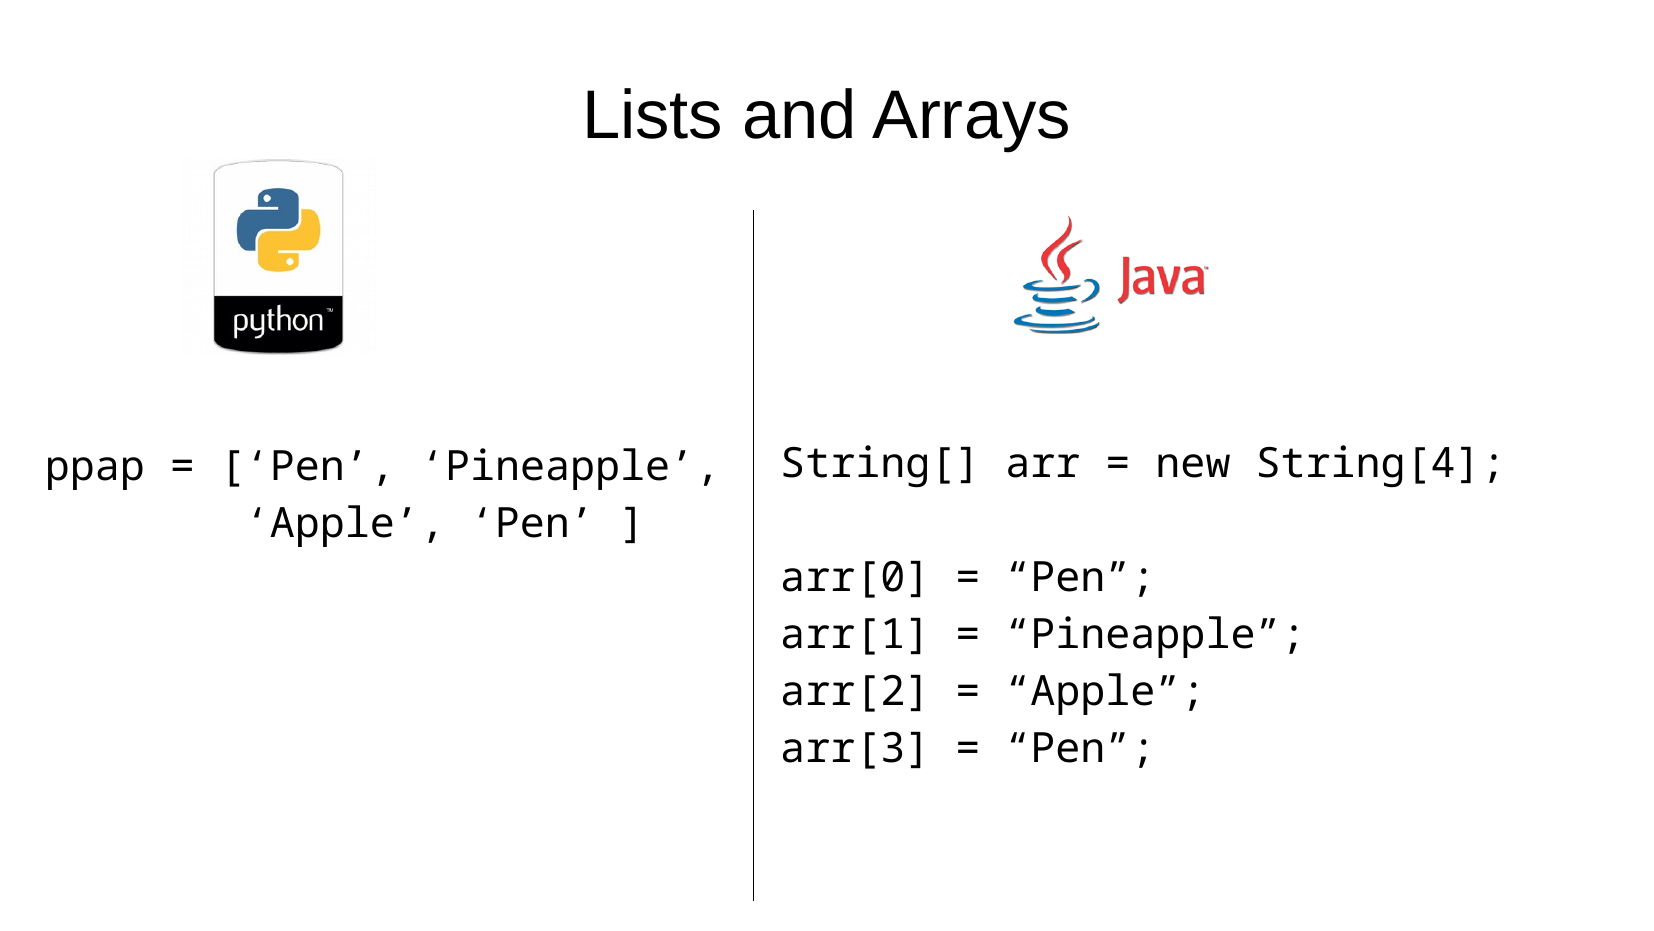

# Lists and Arrays
String[] arr = new String[4];
arr[0] = “Pen”;
arr[1] = “Pineapple”;
arr[2] = “Apple”;
arr[3] = “Pen”;
ppap = [‘Pen’, ‘Pineapple’,
		 ‘Apple’, ‘Pen’ ]